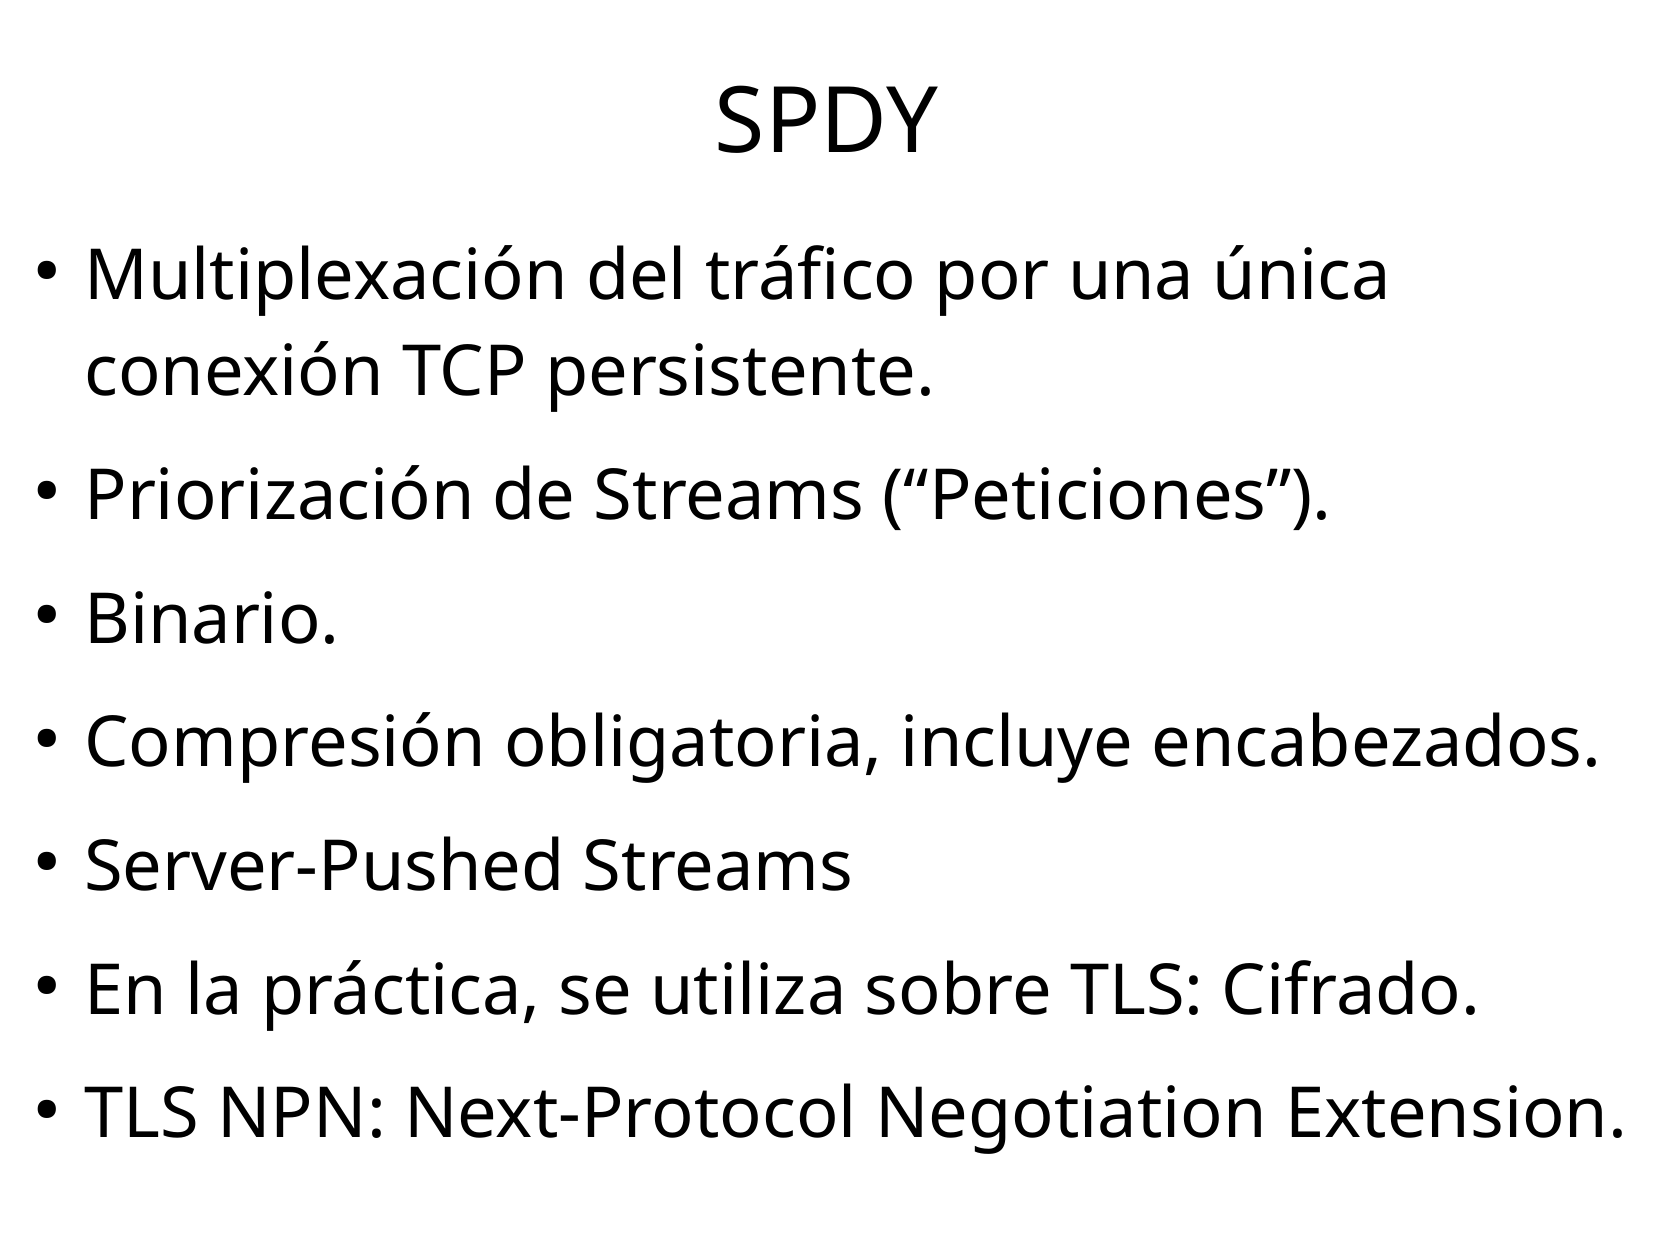

# SPDY
Multiplexación del tráfico por una única conexión TCP persistente.
Priorización de Streams (“Peticiones”).
Binario.
Compresión obligatoria, incluye encabezados.
Server-Pushed Streams
En la práctica, se utiliza sobre TLS: Cifrado.
TLS NPN: Next-Protocol Negotiation Extension.